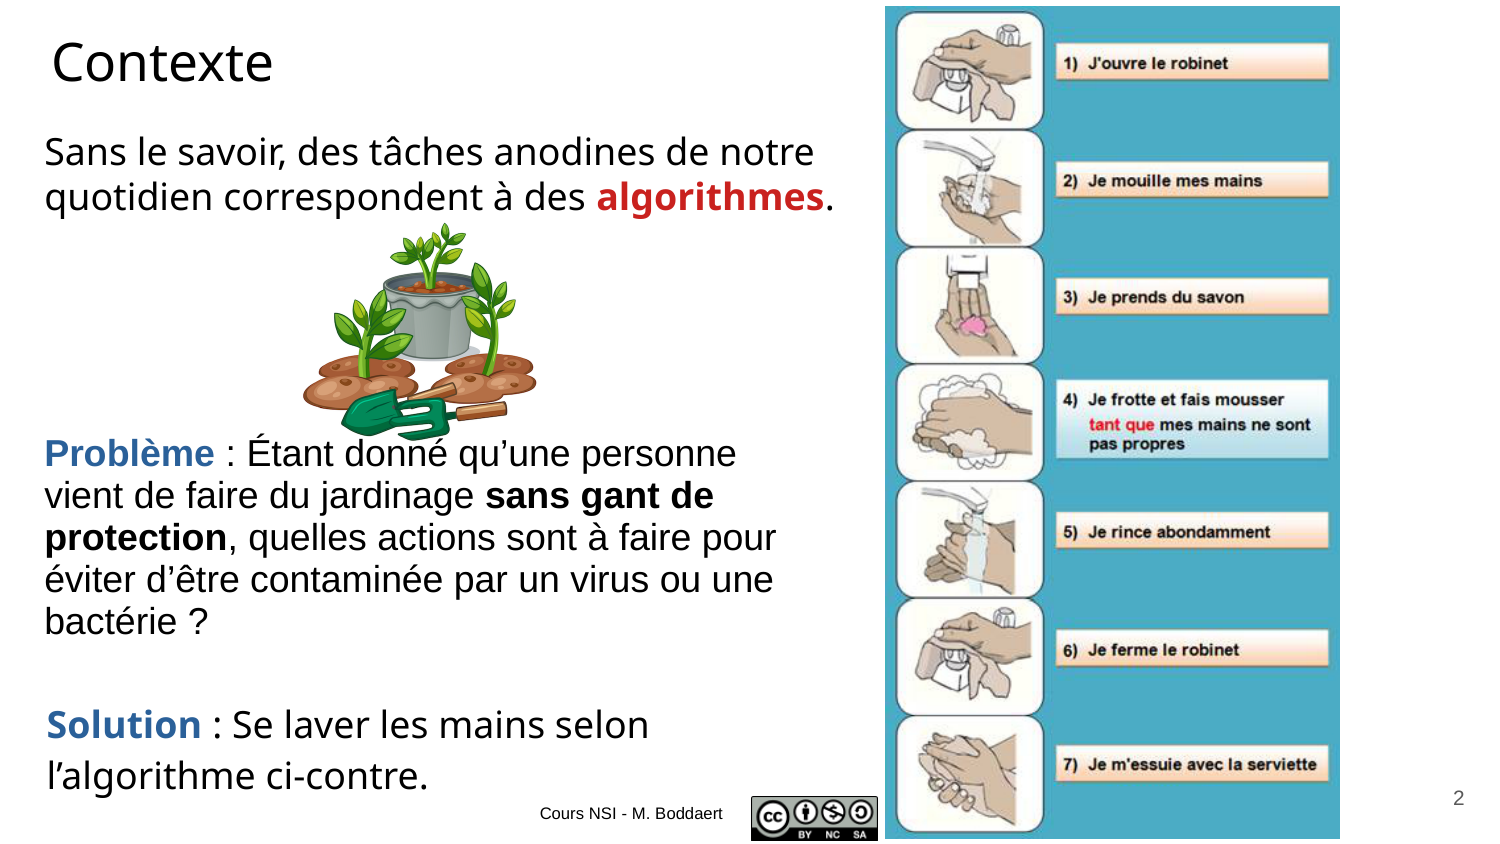

# Contexte
Sans le savoir, des tâches anodines de notre quotidien correspondent à des algorithmes.
Problème : Étant donné qu’une personne vient de faire du jardinage sans gant de protection, quelles actions sont à faire pour éviter d’être contaminée par un virus ou une bactérie ?
Solution : Se laver les mains selon l’algorithme ci-contre.